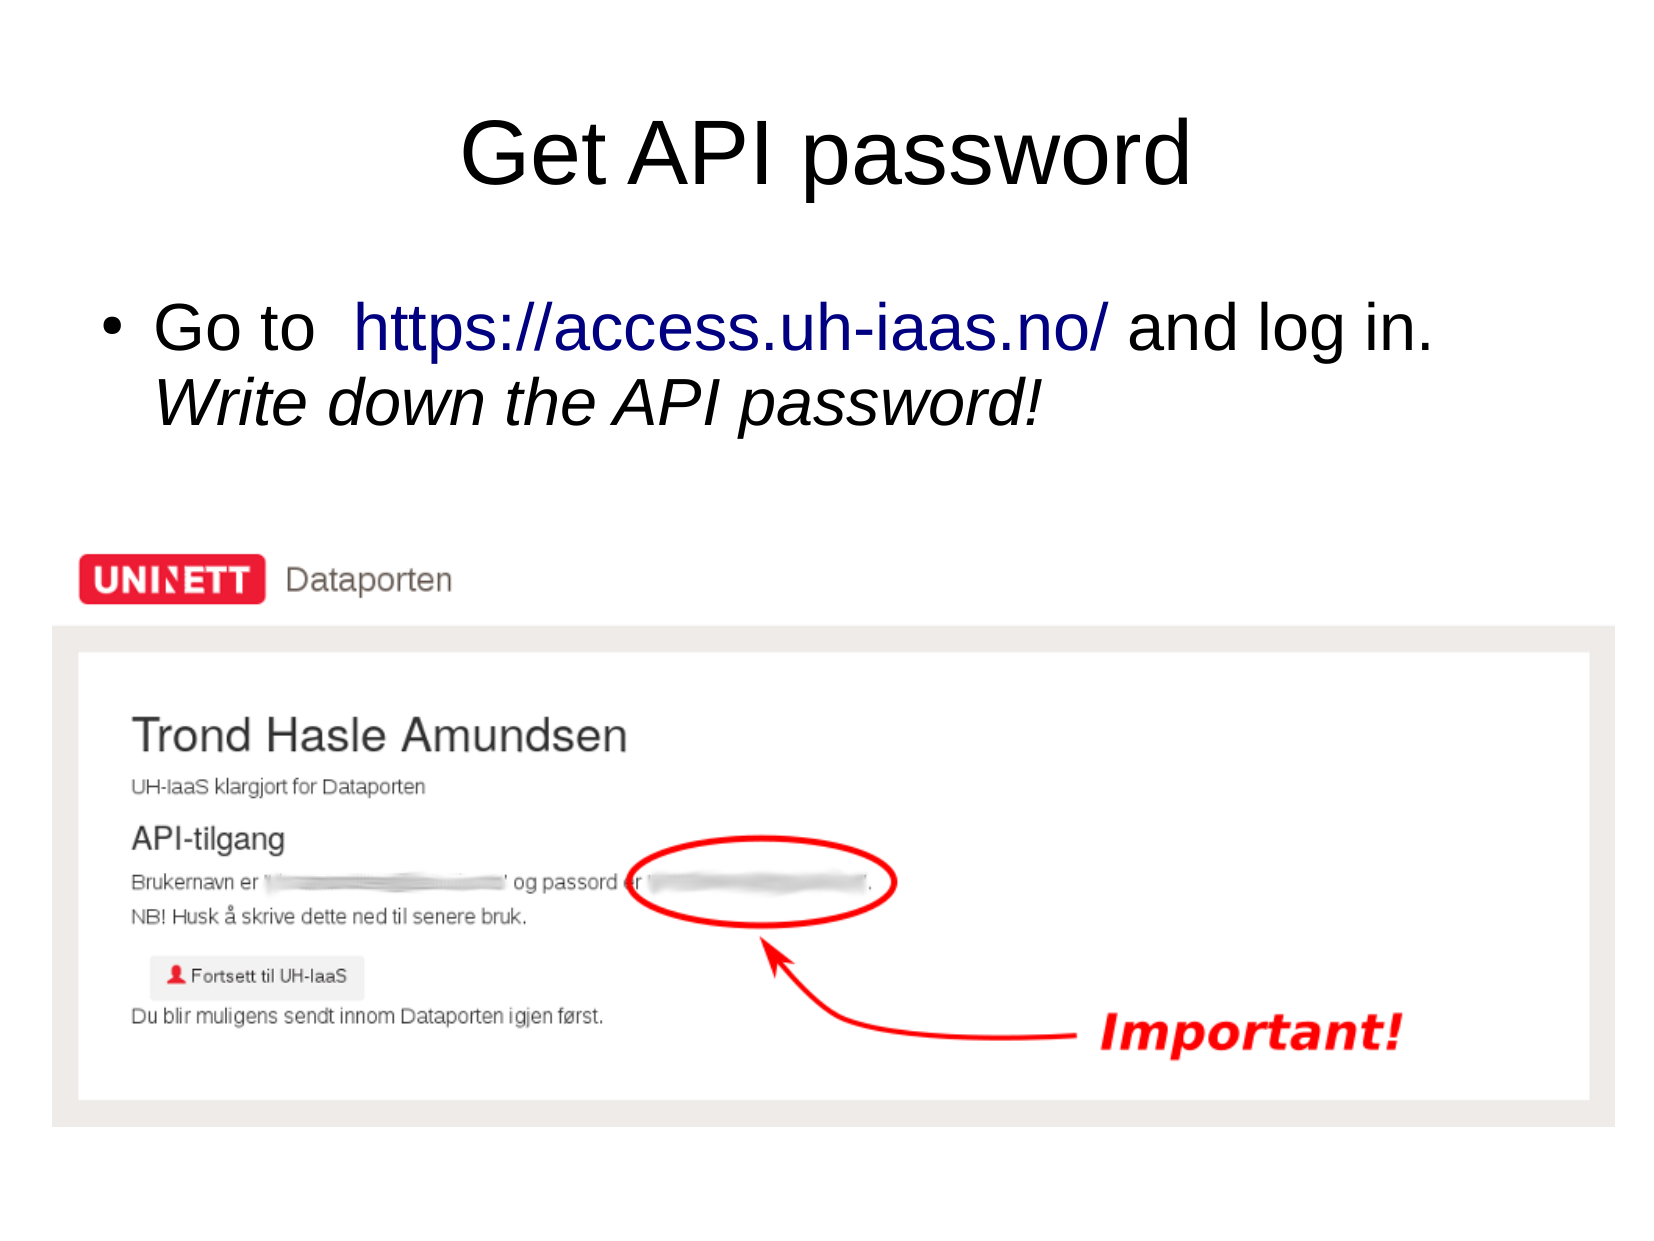

# Get API password
Go to https://access.uh-iaas.no/ and log in. Write down the API password!